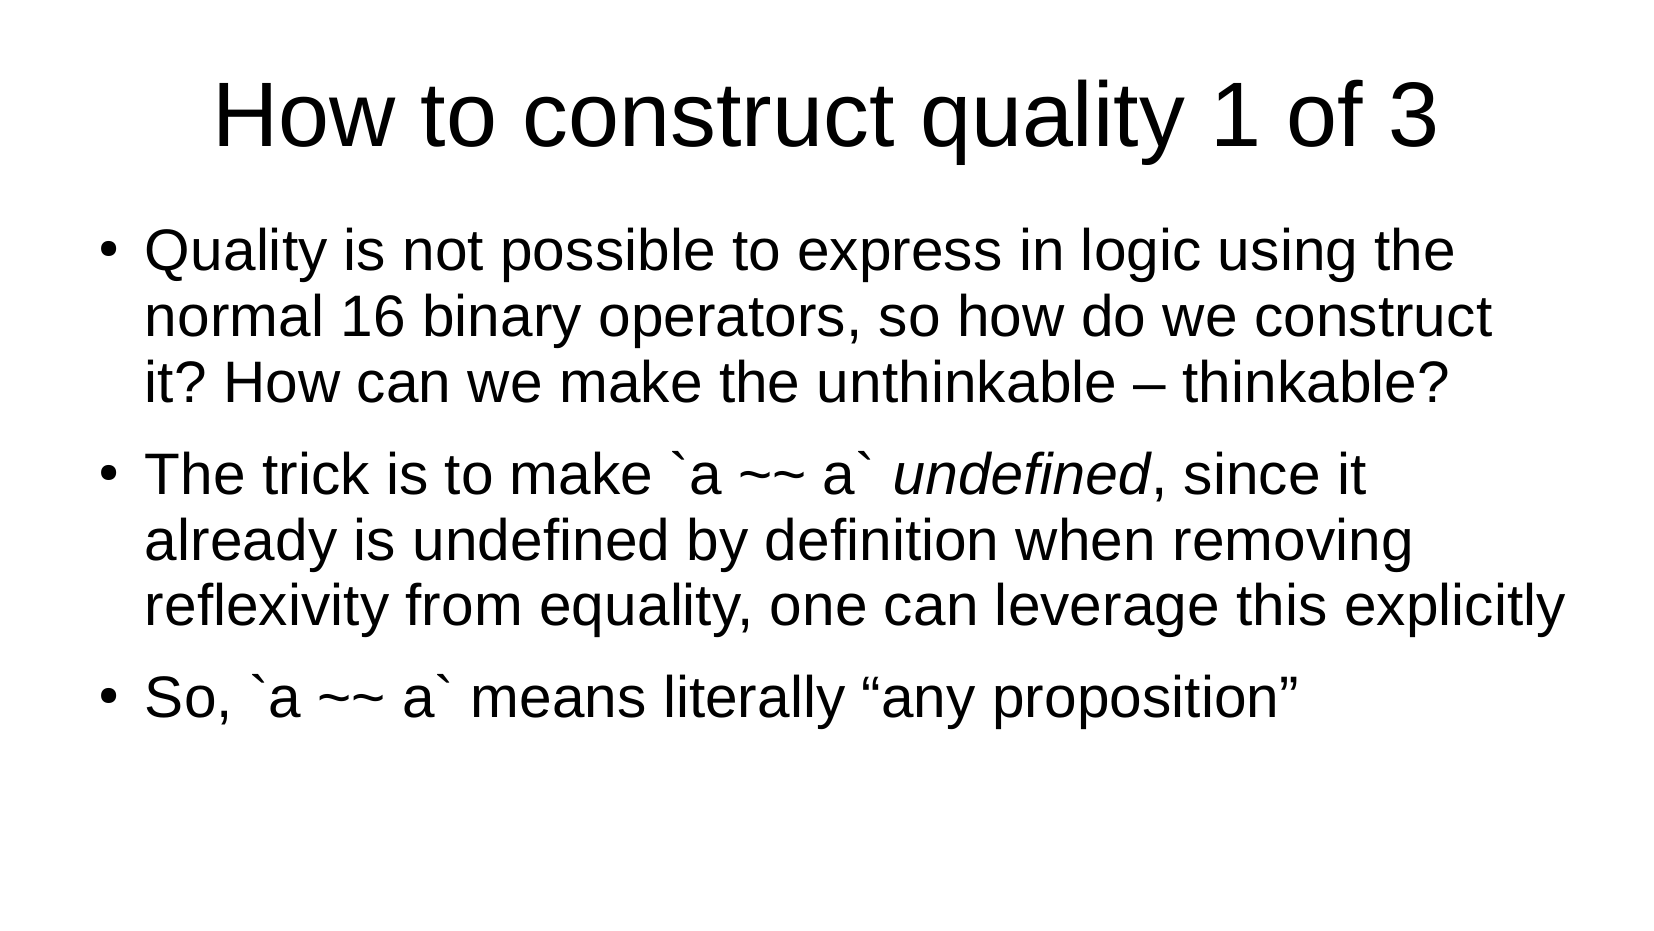

# How to construct quality 1 of 3
Quality is not possible to express in logic using the normal 16 binary operators, so how do we construct it? How can we make the unthinkable – thinkable?
The trick is to make `a ~~ a` undefined, since it already is undefined by definition when removing reflexivity from equality, one can leverage this explicitly
So, `a ~~ a` means literally “any proposition”